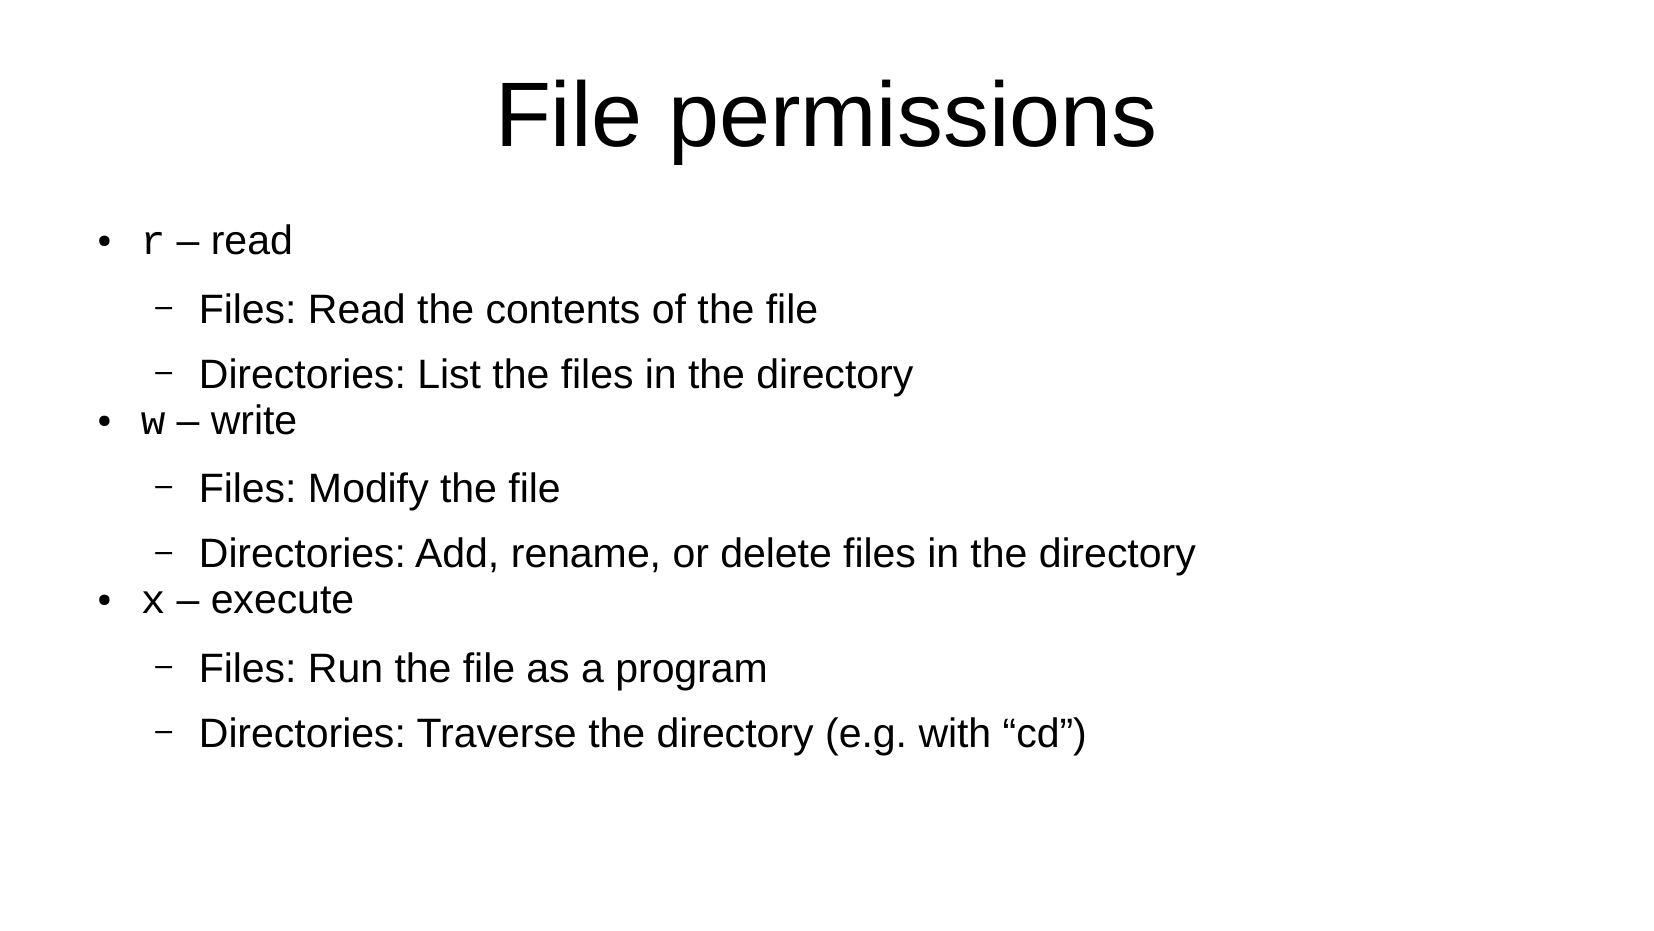

# File permissions
r – read
Files: Read the contents of the file
Directories: List the files in the directory
w – write
Files: Modify the file
Directories: Add, rename, or delete files in the directory
x – execute
Files: Run the file as a program
Directories: Traverse the directory (e.g. with “cd”)